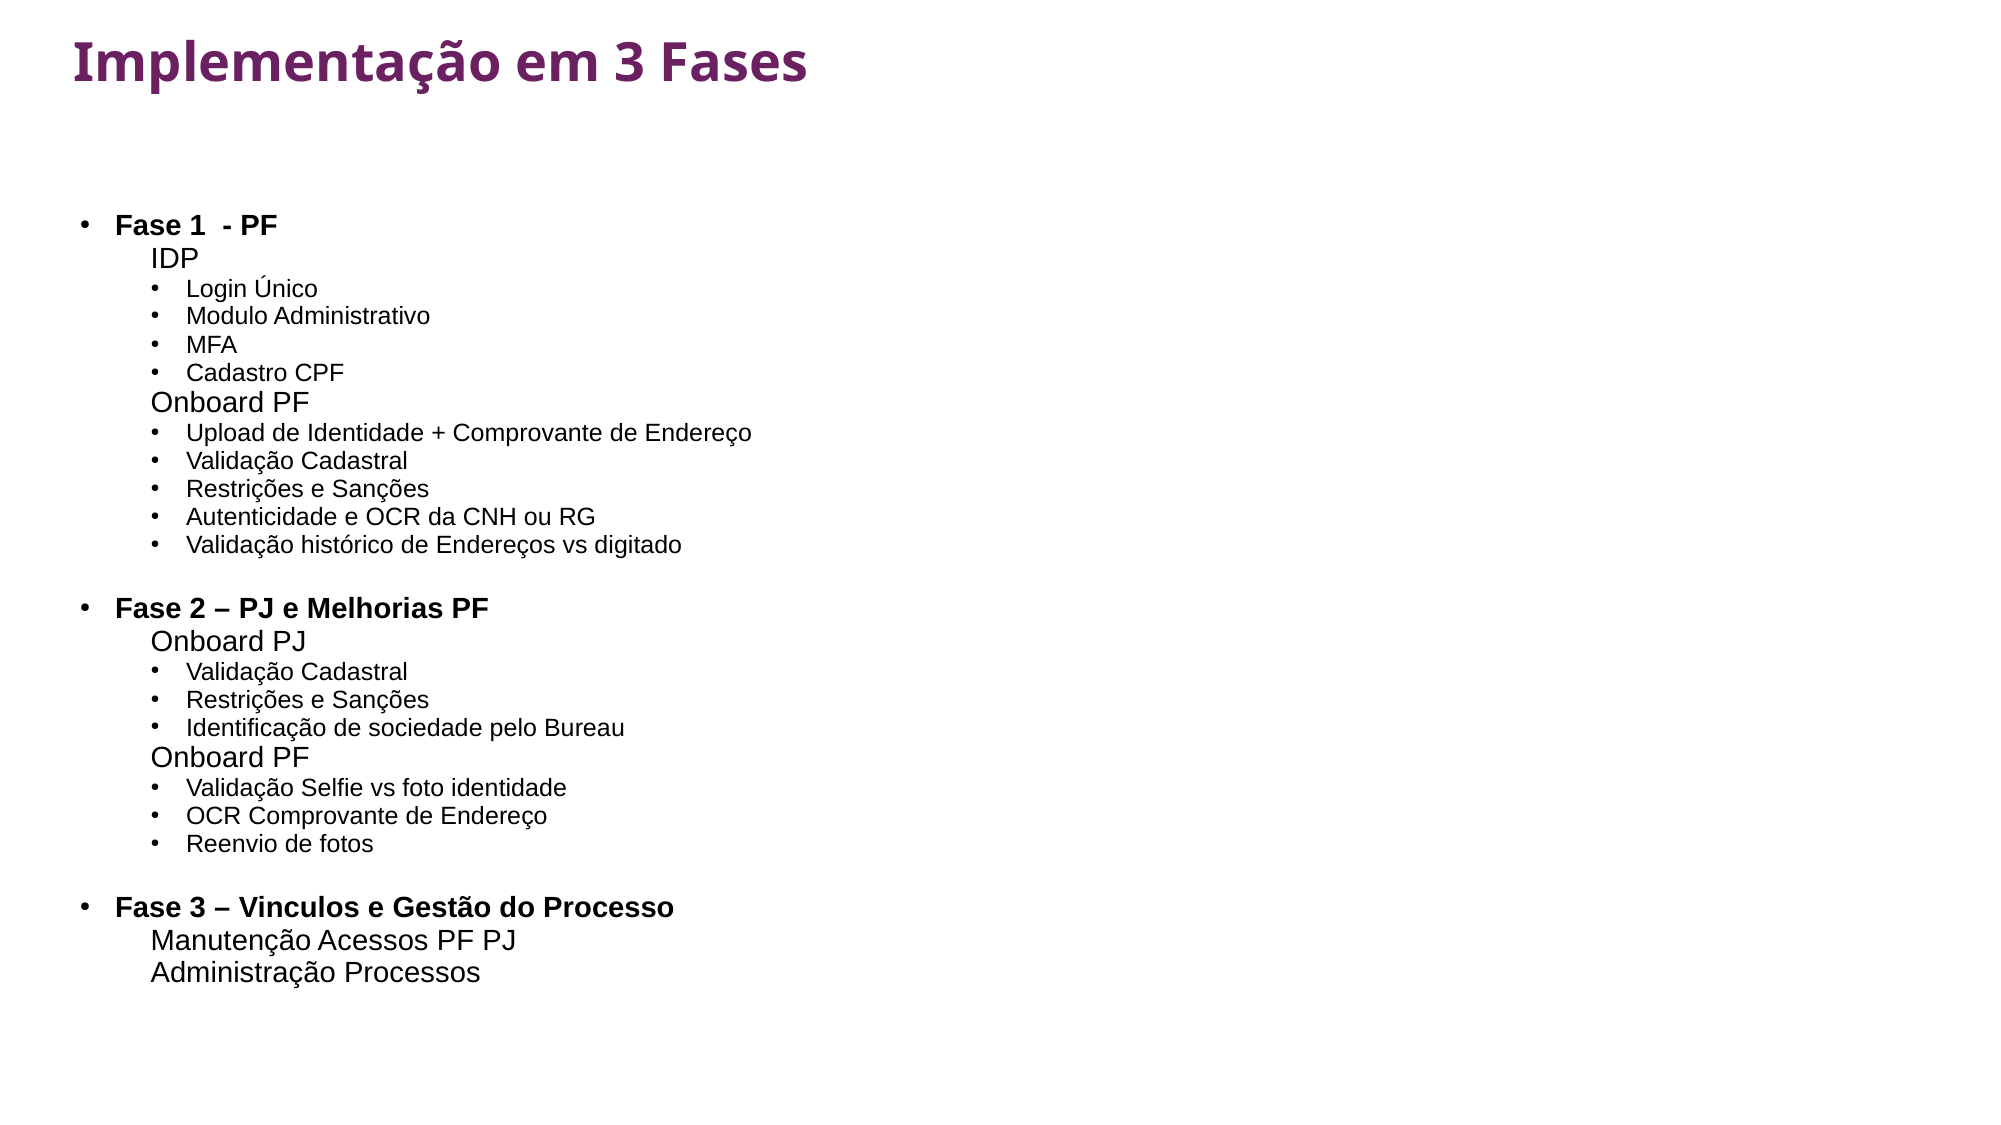

Implementação em 3 Fases
Fase 1 - PF
IDP
Login Único
Modulo Administrativo
MFA
Cadastro CPF
Onboard PF
Upload de Identidade + Comprovante de Endereço
Validação Cadastral
Restrições e Sanções
Autenticidade e OCR da CNH ou RG
Validação histórico de Endereços vs digitado
Fase 2 – PJ e Melhorias PF
Onboard PJ
Validação Cadastral
Restrições e Sanções
Identificação de sociedade pelo Bureau
Onboard PF
Validação Selfie vs foto identidade
OCR Comprovante de Endereço
Reenvio de fotos
Fase 3 – Vinculos e Gestão do Processo
Manutenção Acessos PF PJ
Administração Processos